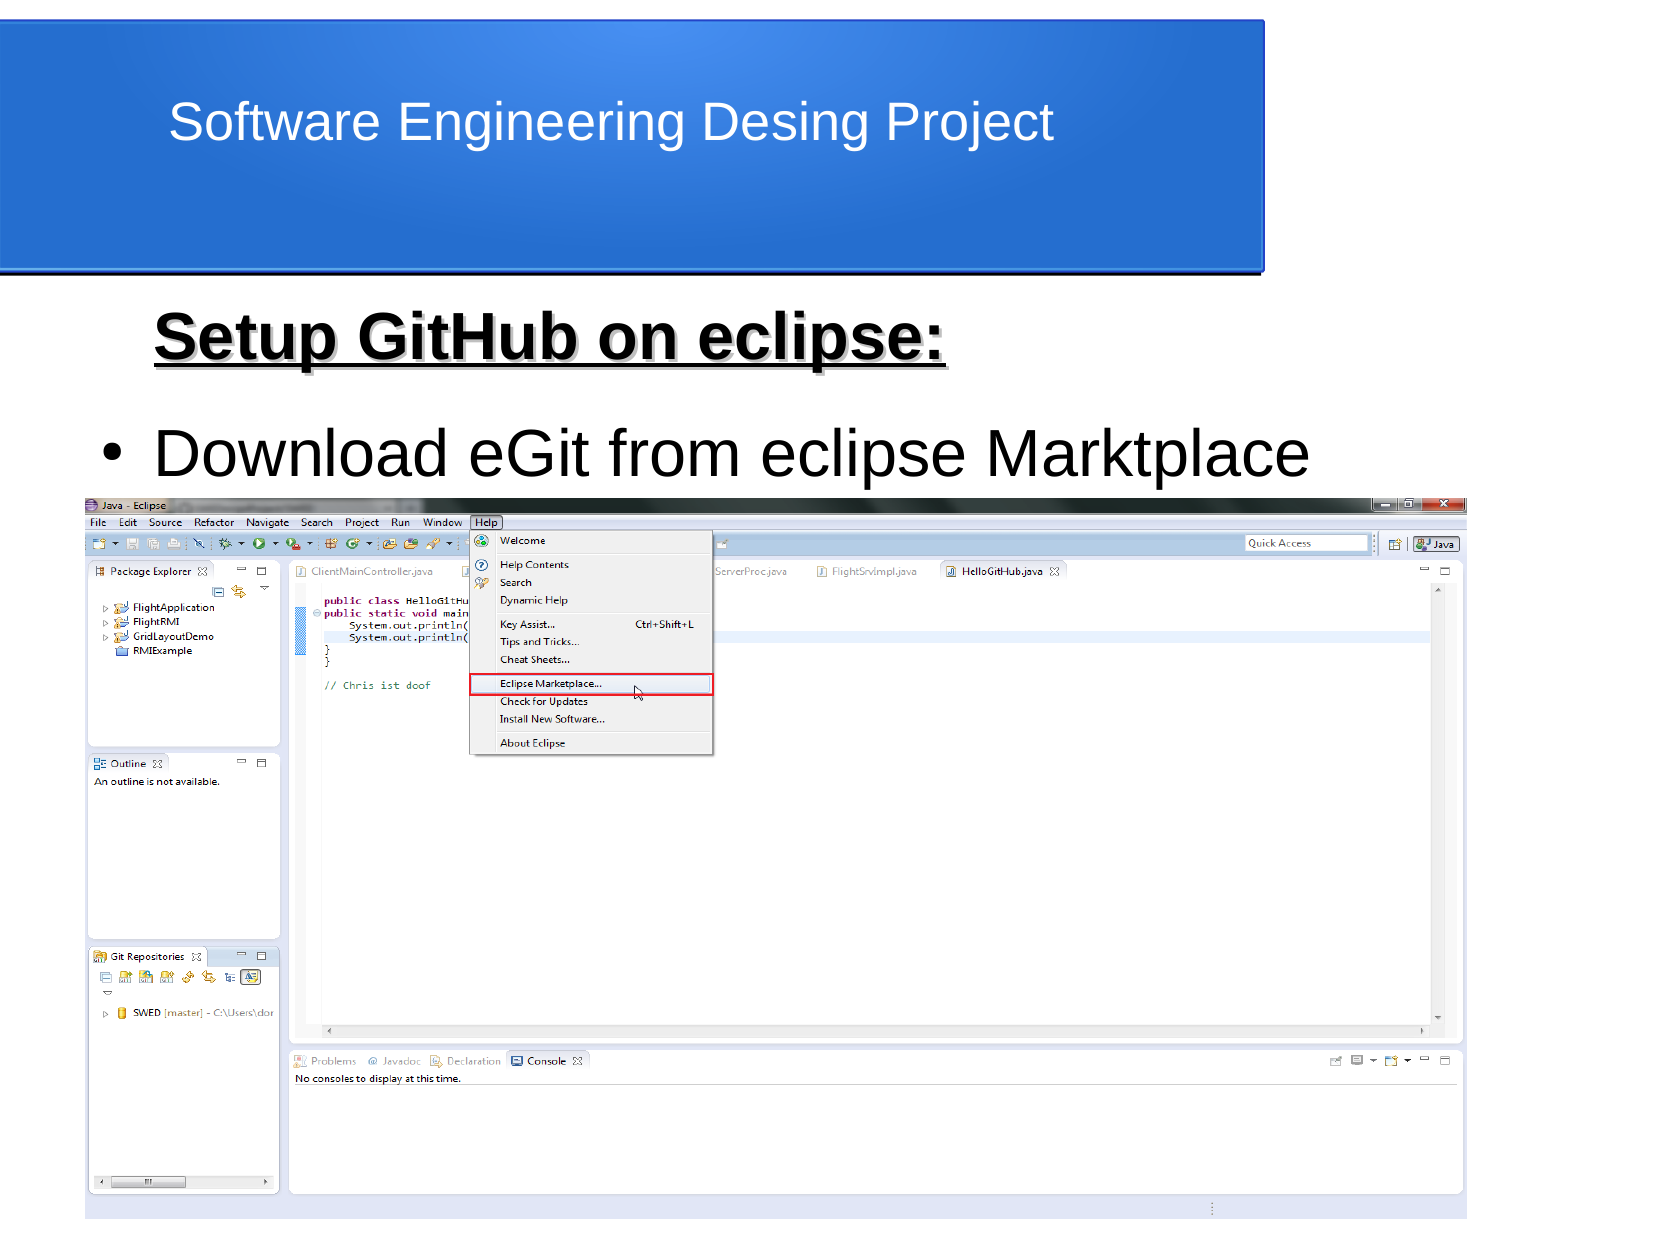

Software Engineering Desing Project
# Setup GitHub on eclipse:
Download eGit from eclipse Marktplace